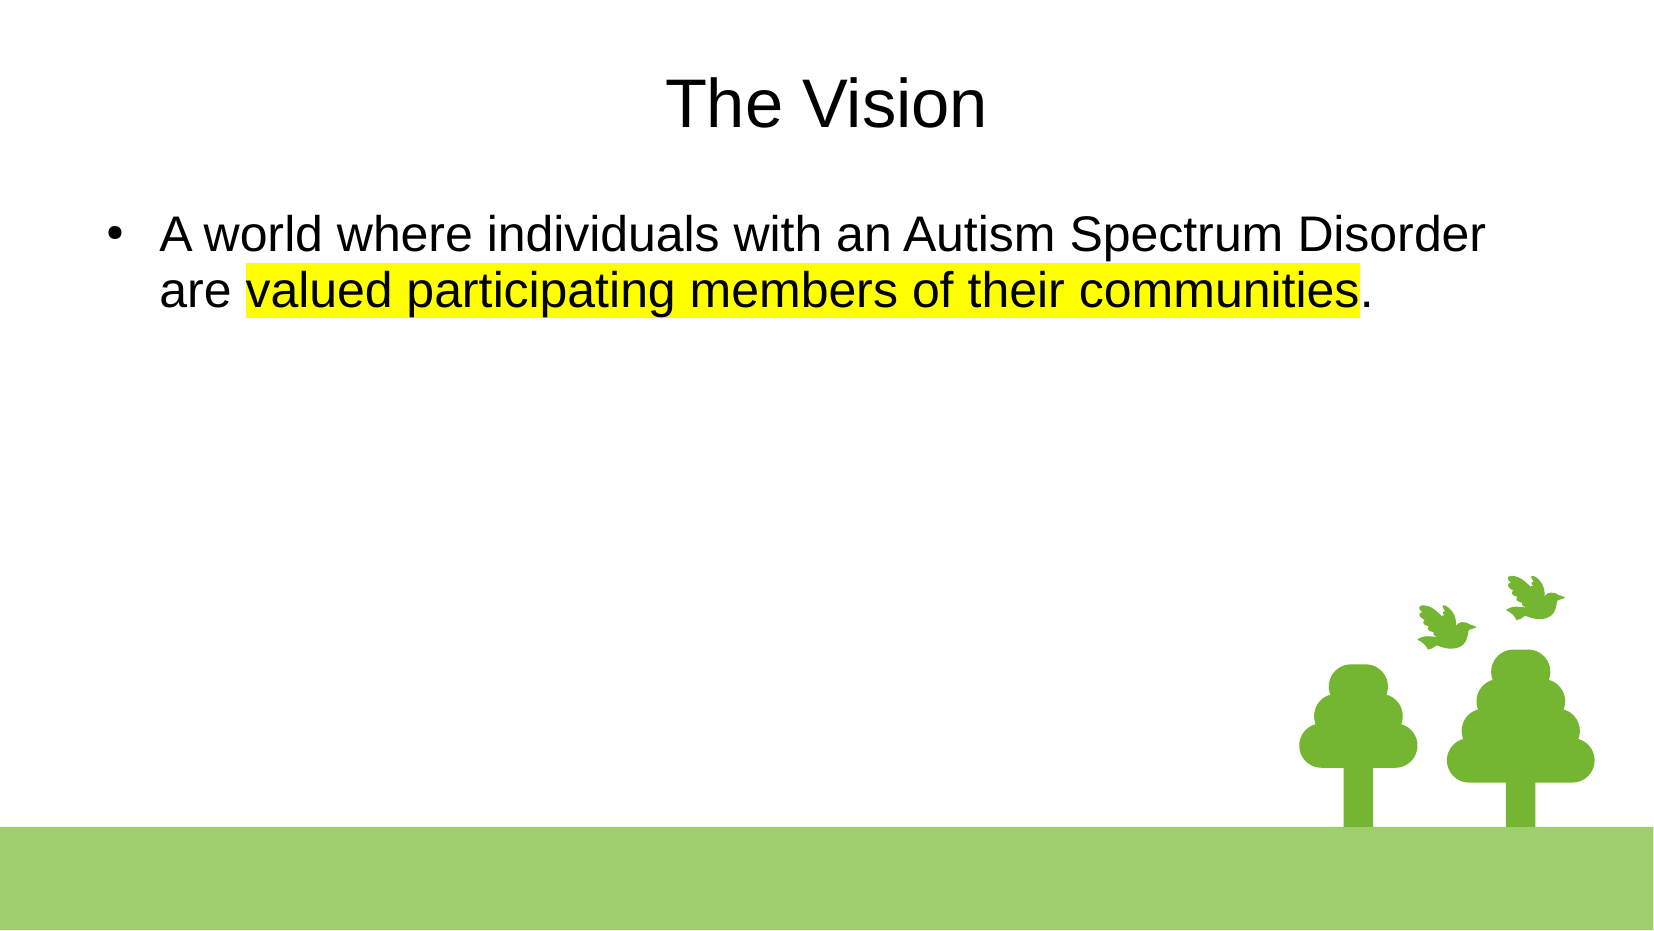

# The Vision
A world where individuals with an Autism Spectrum Disorder are valued participating members of their communities.